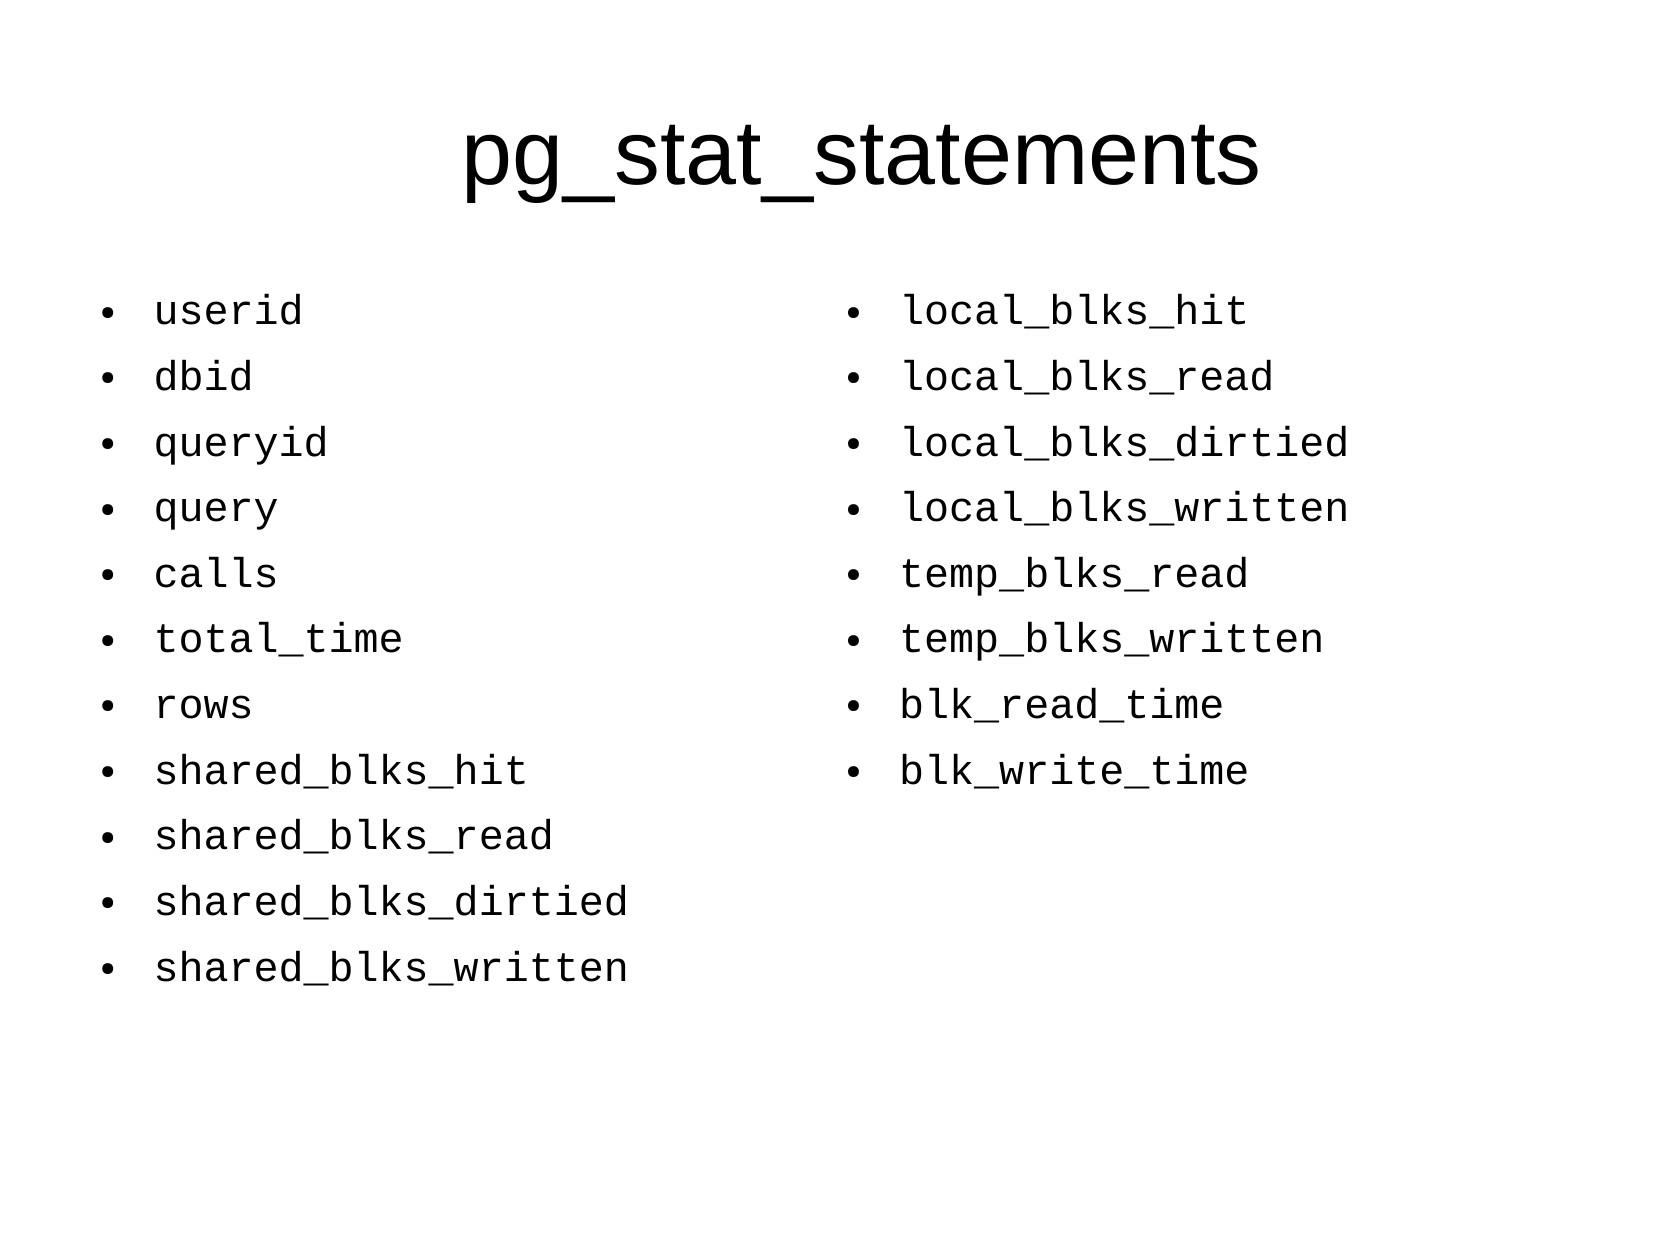

# pg_stat_statements
userid
dbid
queryid
query
calls
total_time
rows
shared_blks_hit
shared_blks_read
shared_blks_dirtied
shared_blks_written
local_blks_hit
local_blks_read
local_blks_dirtied
local_blks_written
temp_blks_read
temp_blks_written
blk_read_time
blk_write_time